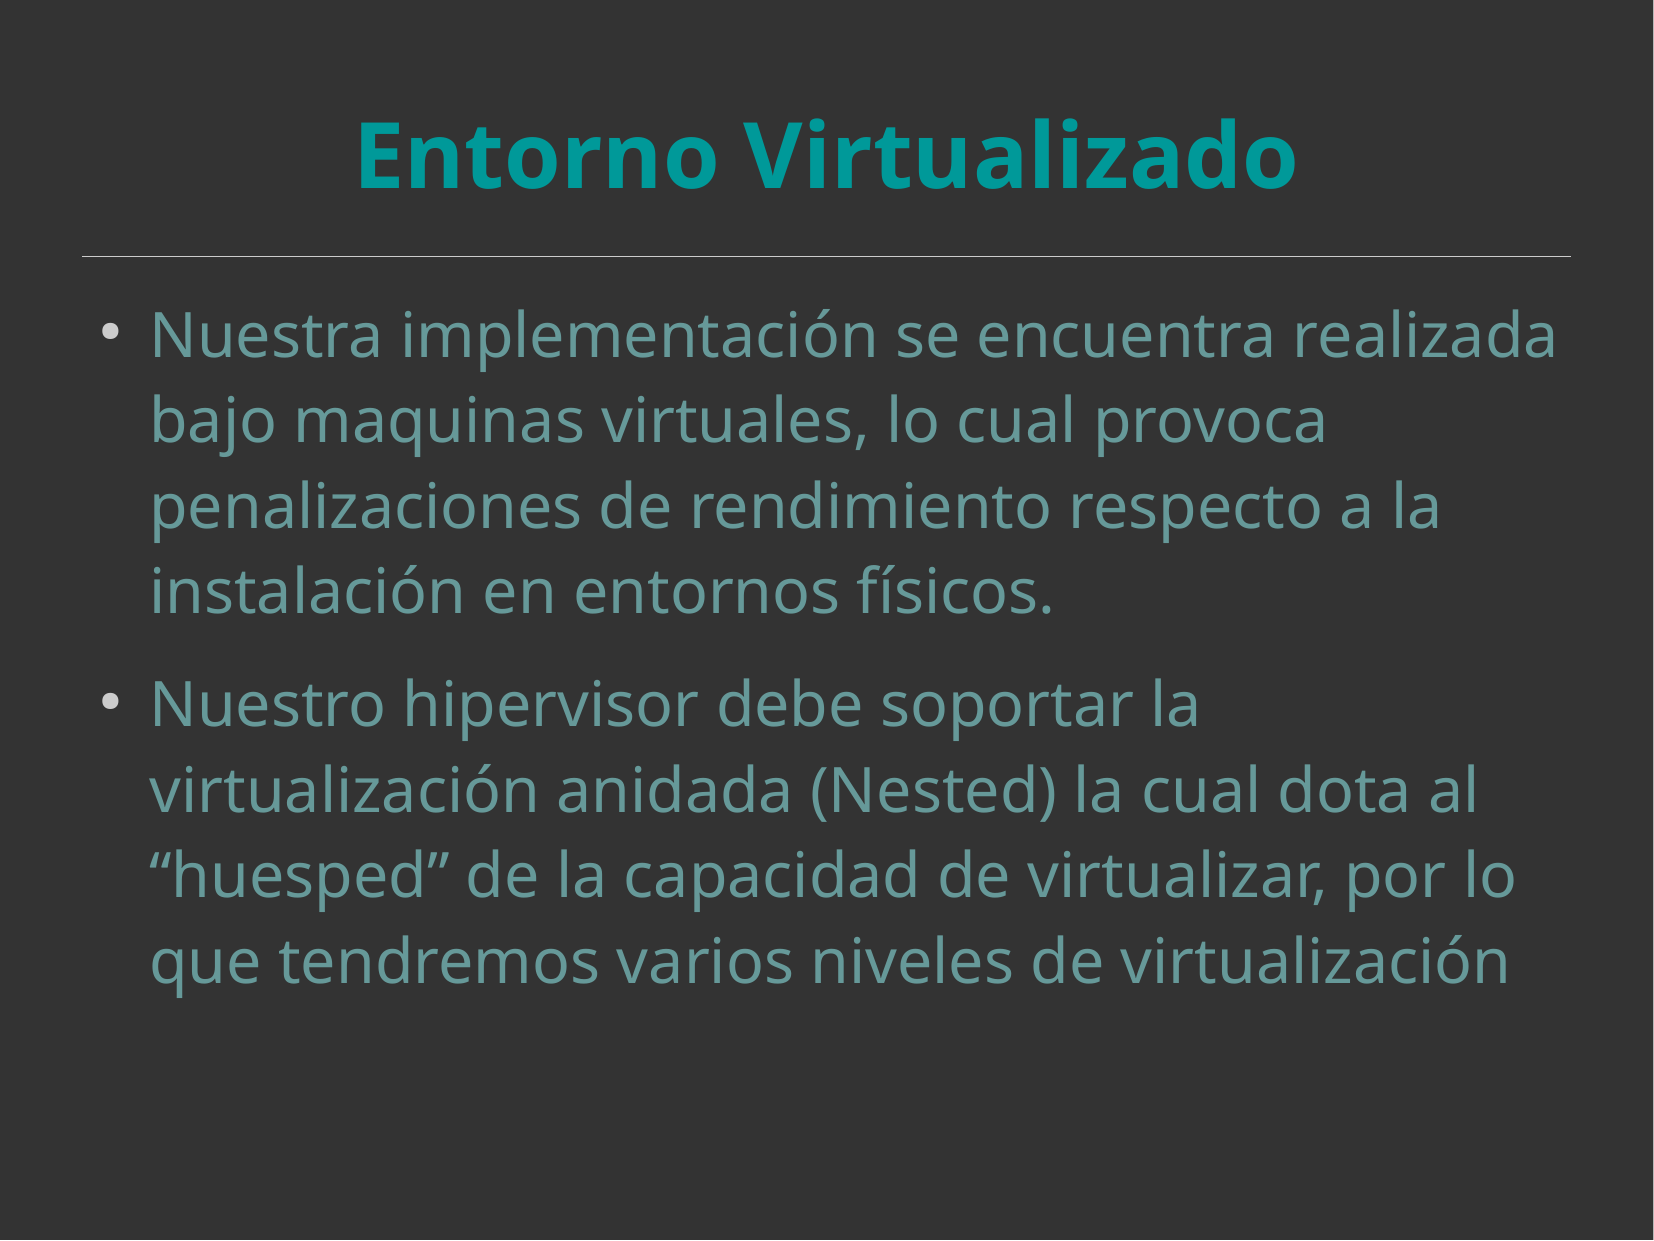

# Entorno Virtualizado
Nuestra implementación se encuentra realizada bajo maquinas virtuales, lo cual provoca penalizaciones de rendimiento respecto a la instalación en entornos físicos.
Nuestro hipervisor debe soportar la virtualización anidada (Nested) la cual dota al “huesped” de la capacidad de virtualizar, por lo que tendremos varios niveles de virtualización